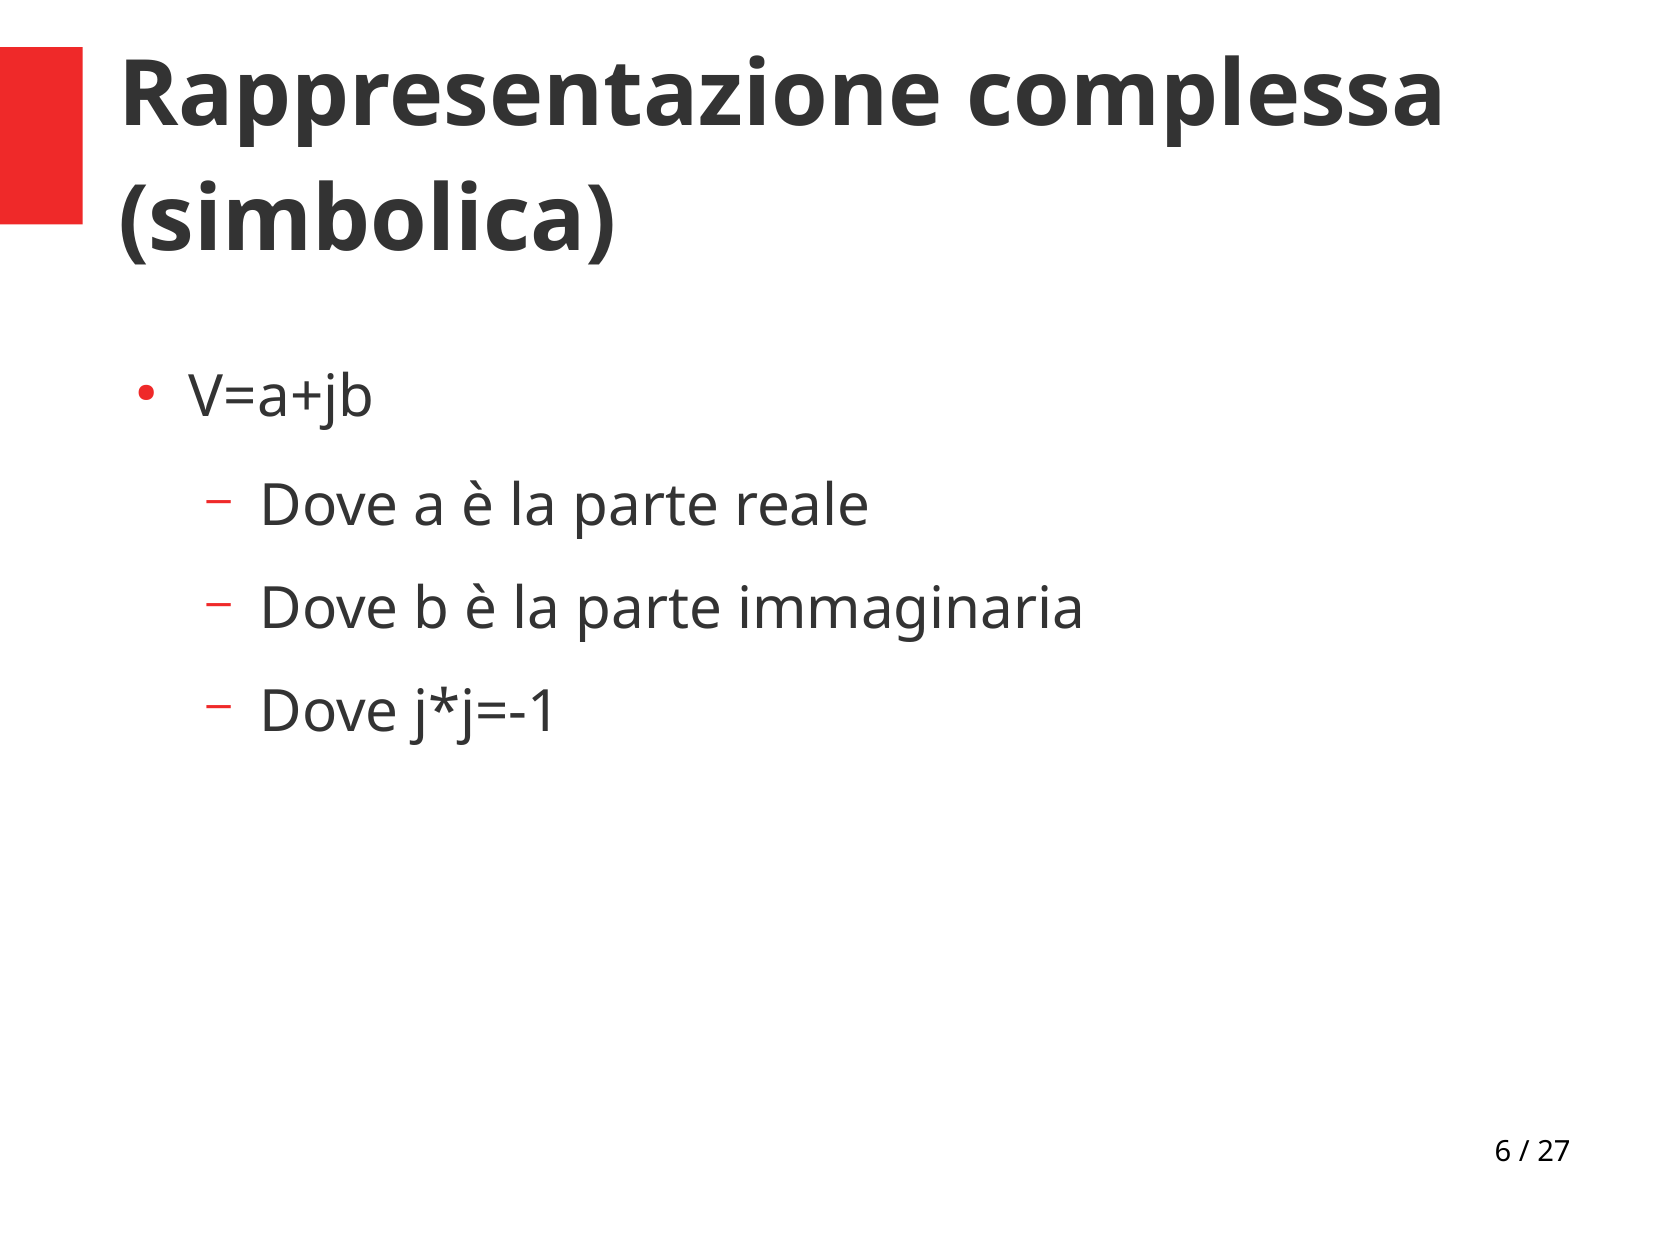

# Rappresentazione complessa (simbolica)
V=a+jb
Dove a è la parte reale
Dove b è la parte immaginaria
Dove j*j=-1
6